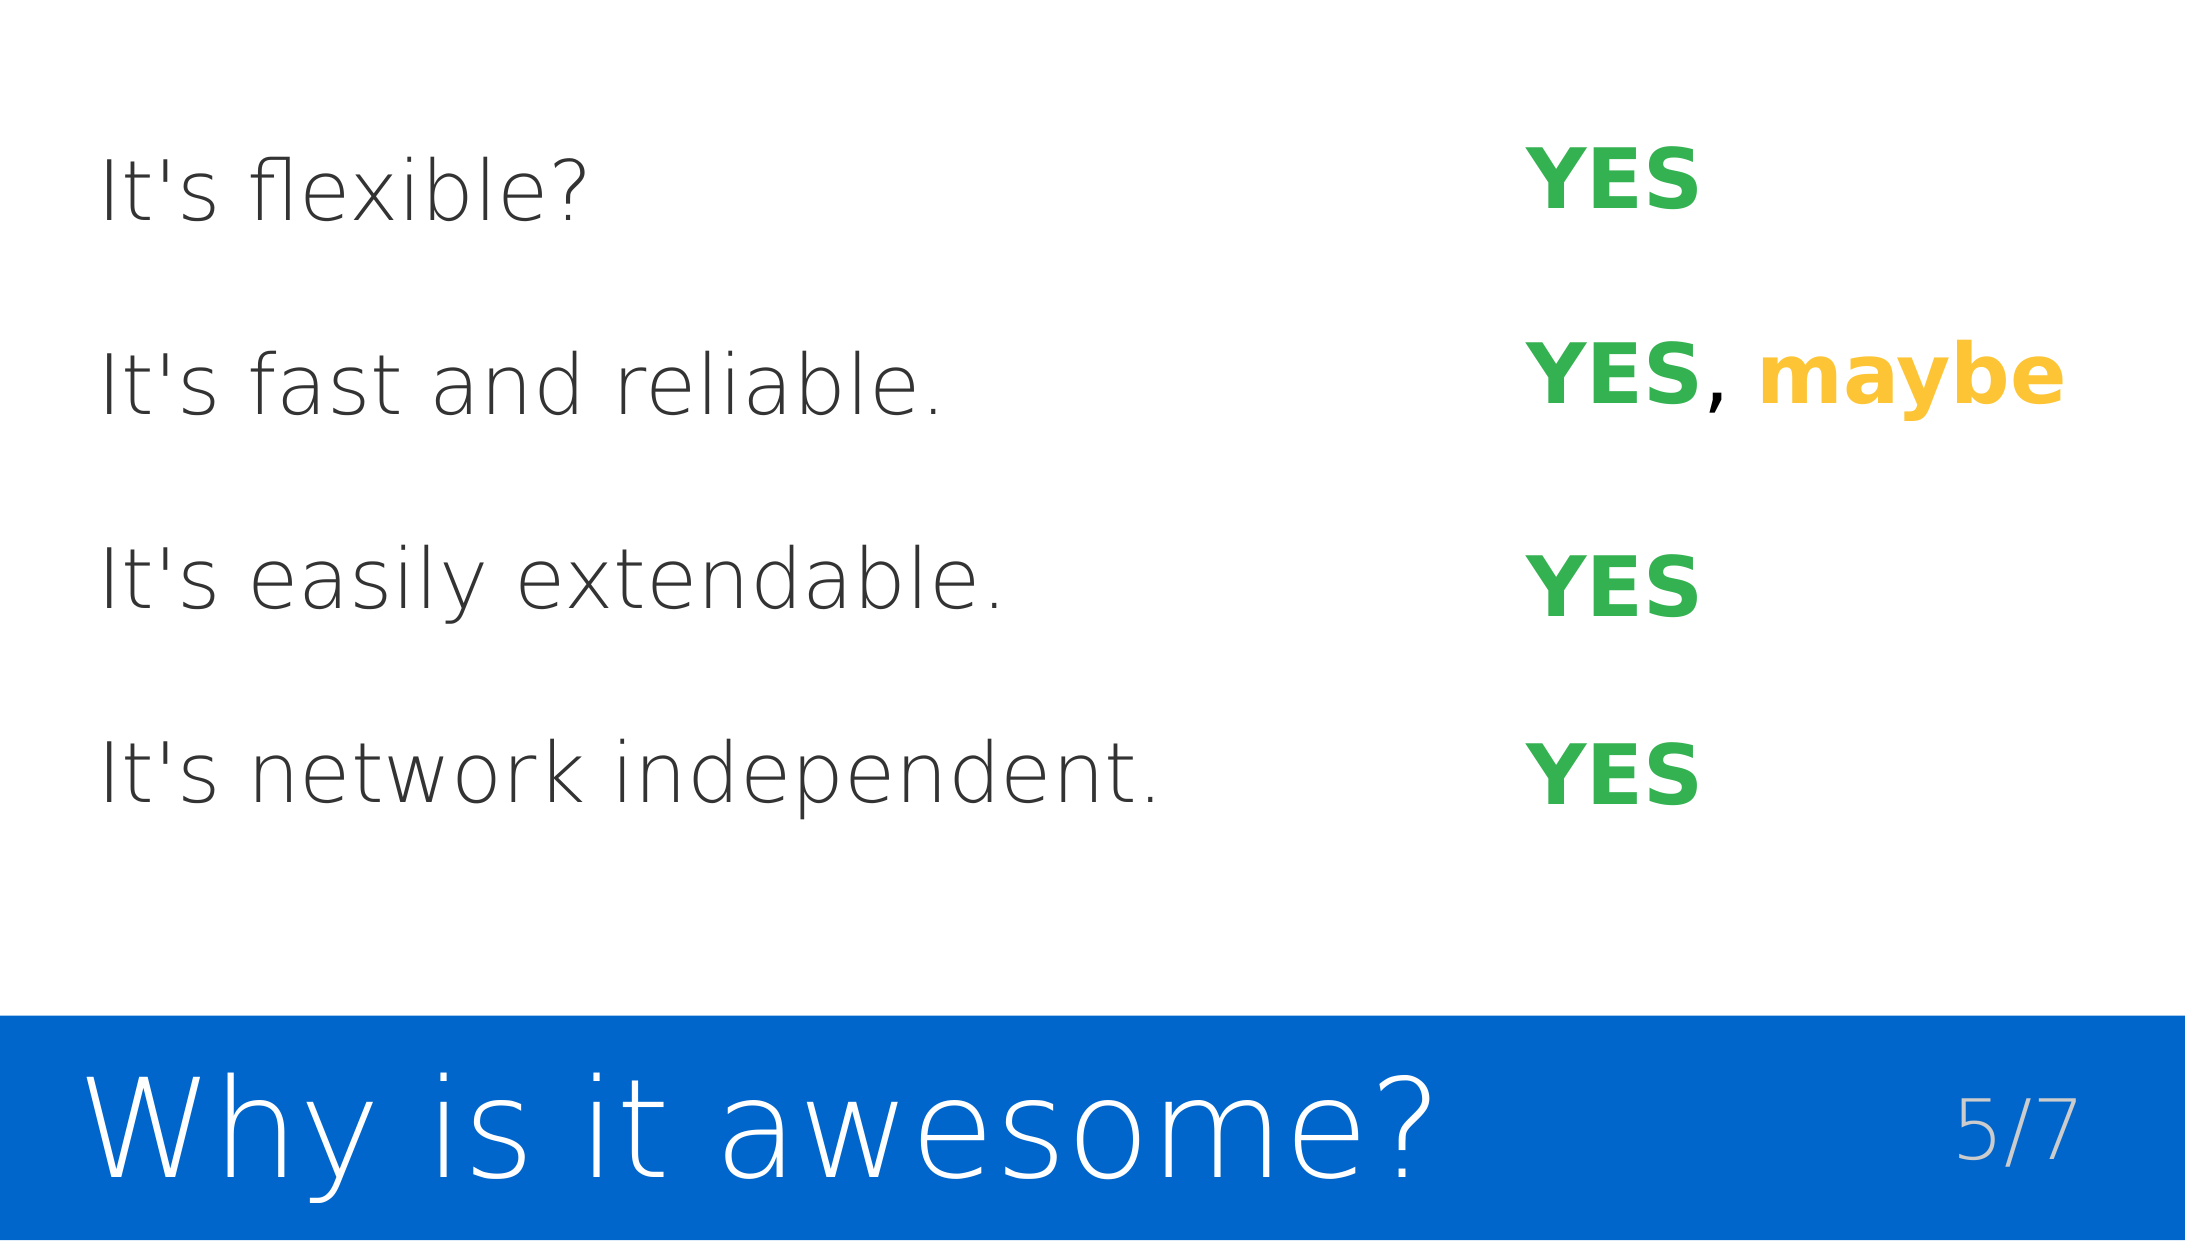

YES
It's flexible?
It's fast and reliable.
It's easily extendable.
It's network independent.
YES, maybe
YES
YES
Why is it awesome?
5/7